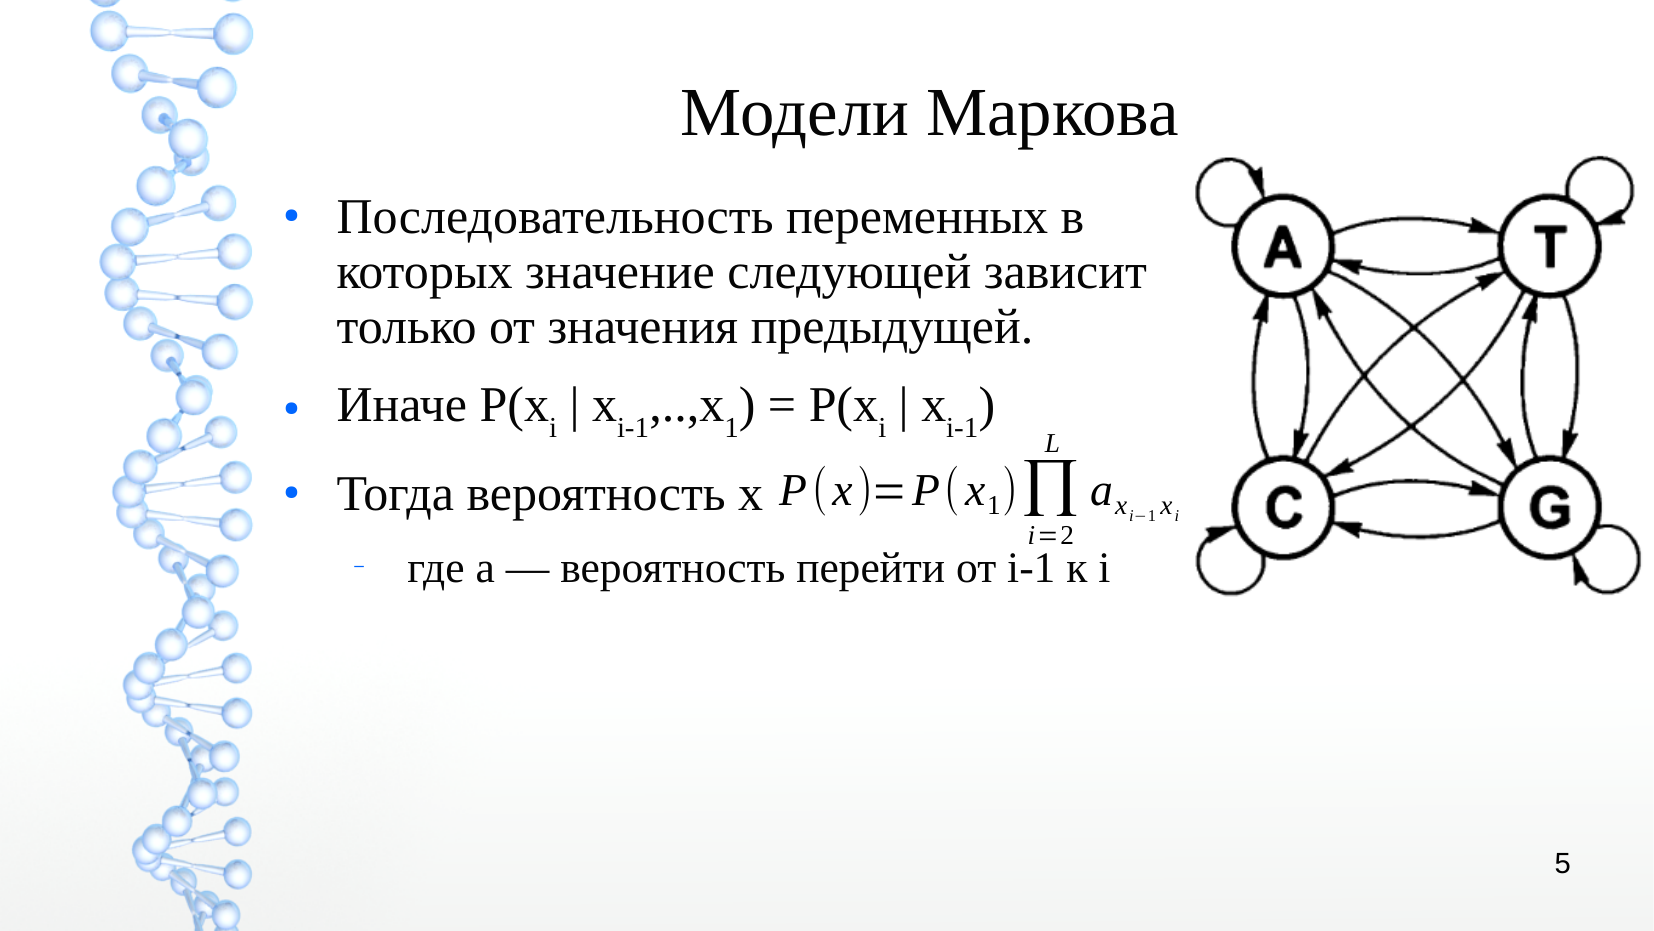

# Модели Маркова
Последовательность переменных в которых значение следующей зависит только от значения предыдущей.
Иначе P(xi | xi-1,..,x1) = P(xi | xi-1)
Тогда вероятность x
где a — вероятность перейти от i-1 к i
5